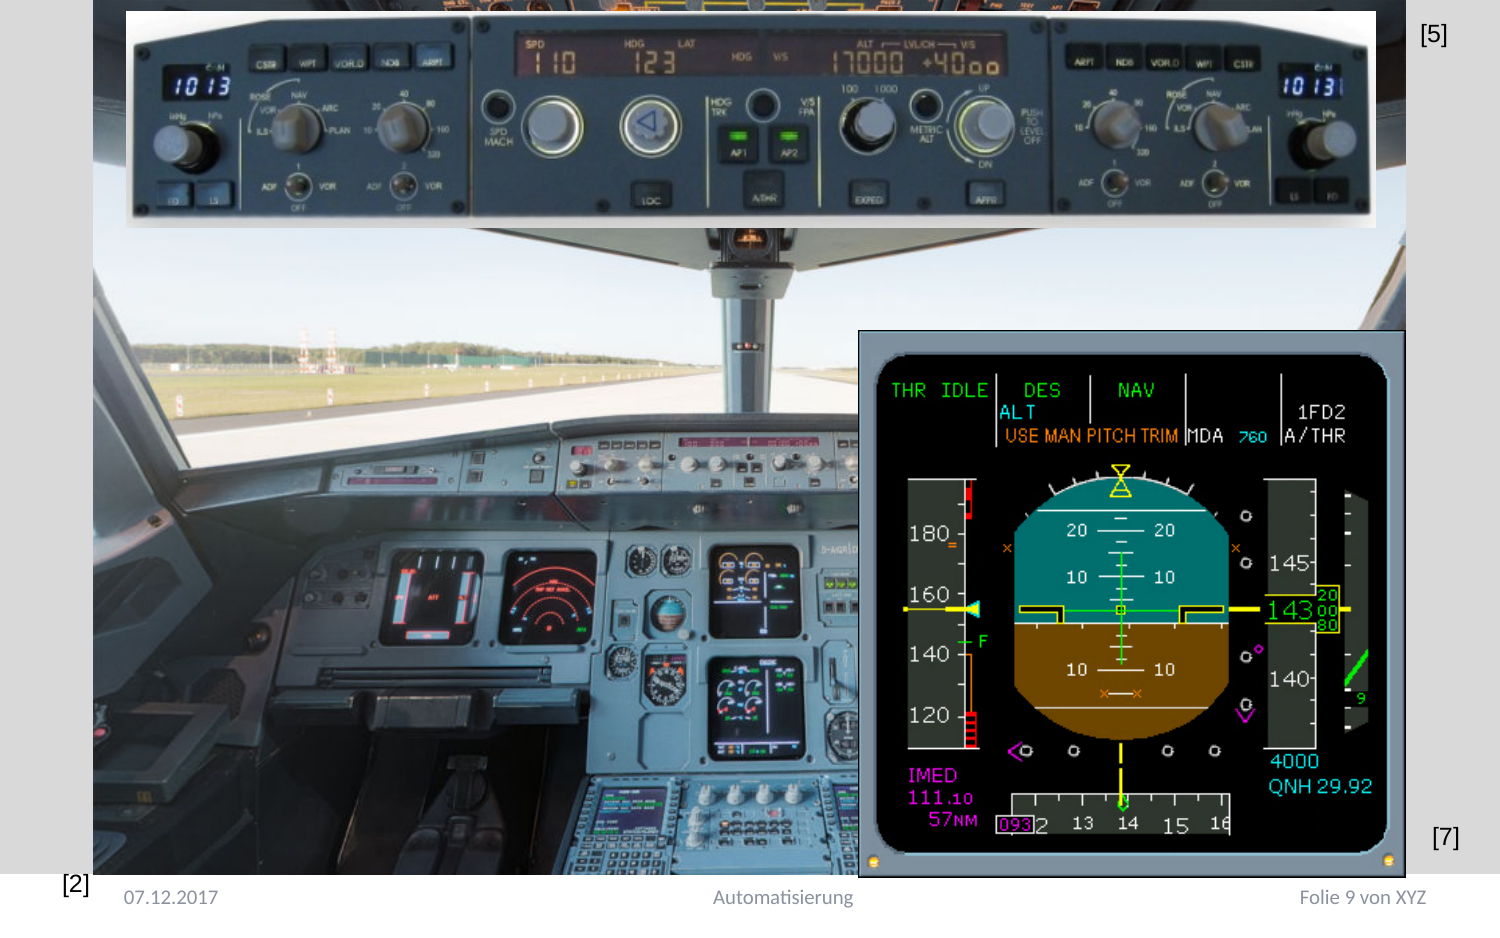

[5]
[7]
[2]
07.12.2017
Folie von XYZ
Automatisierung